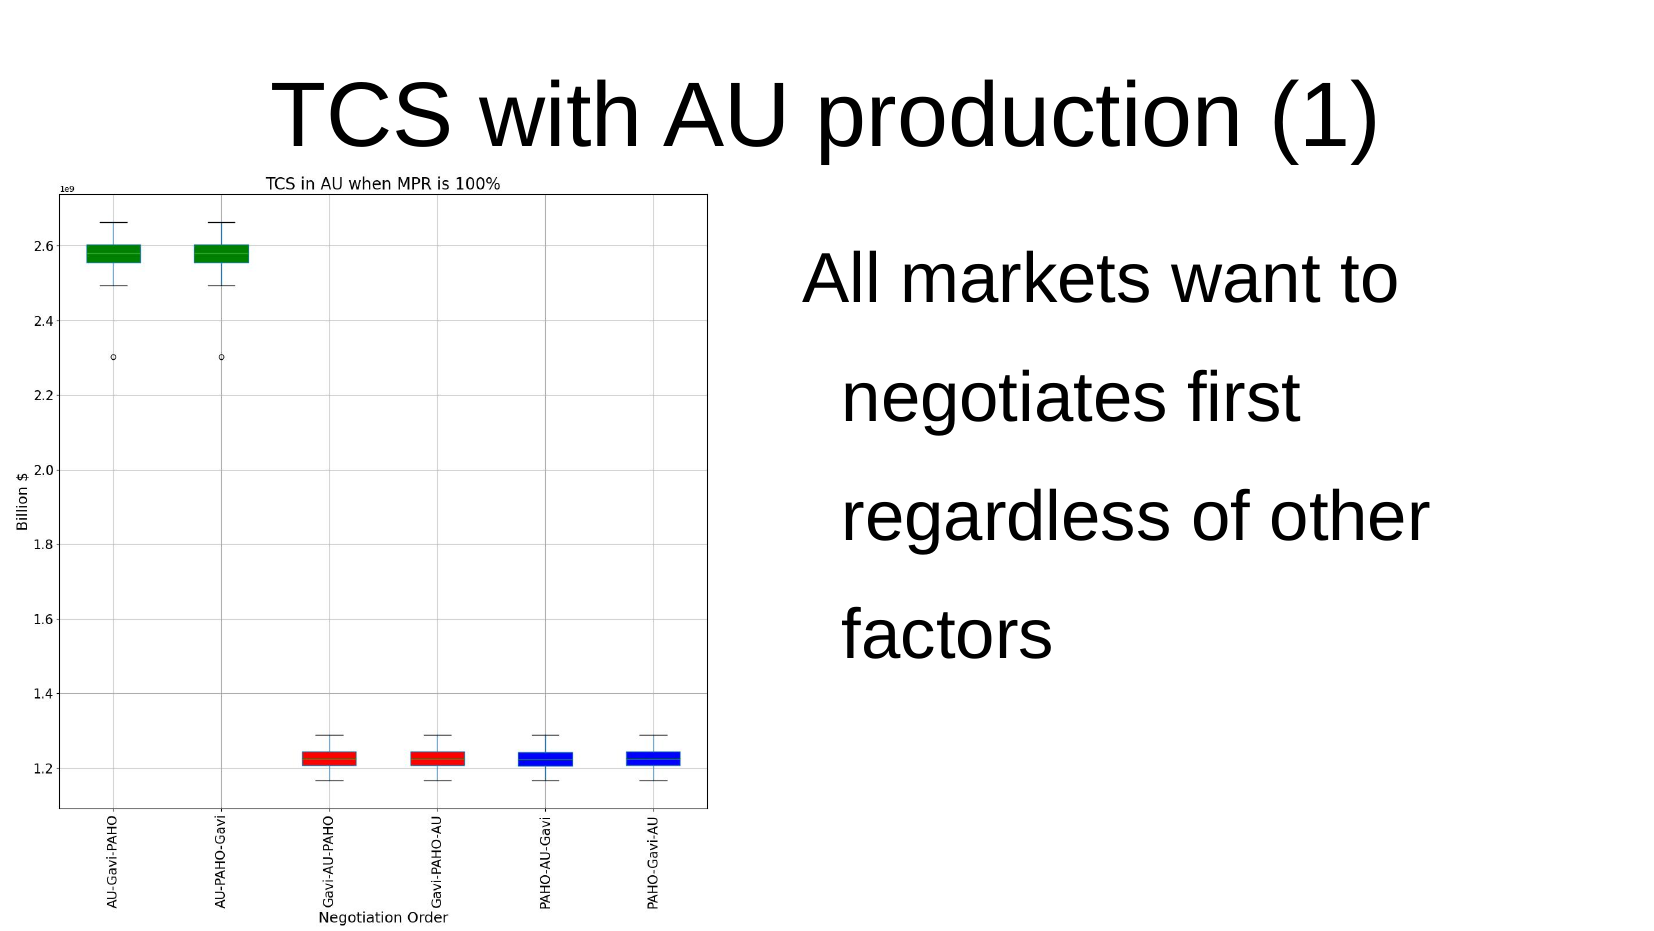

# TCS with AU production (1)
All markets want to
 negotiates first
 regardless of other
 factors